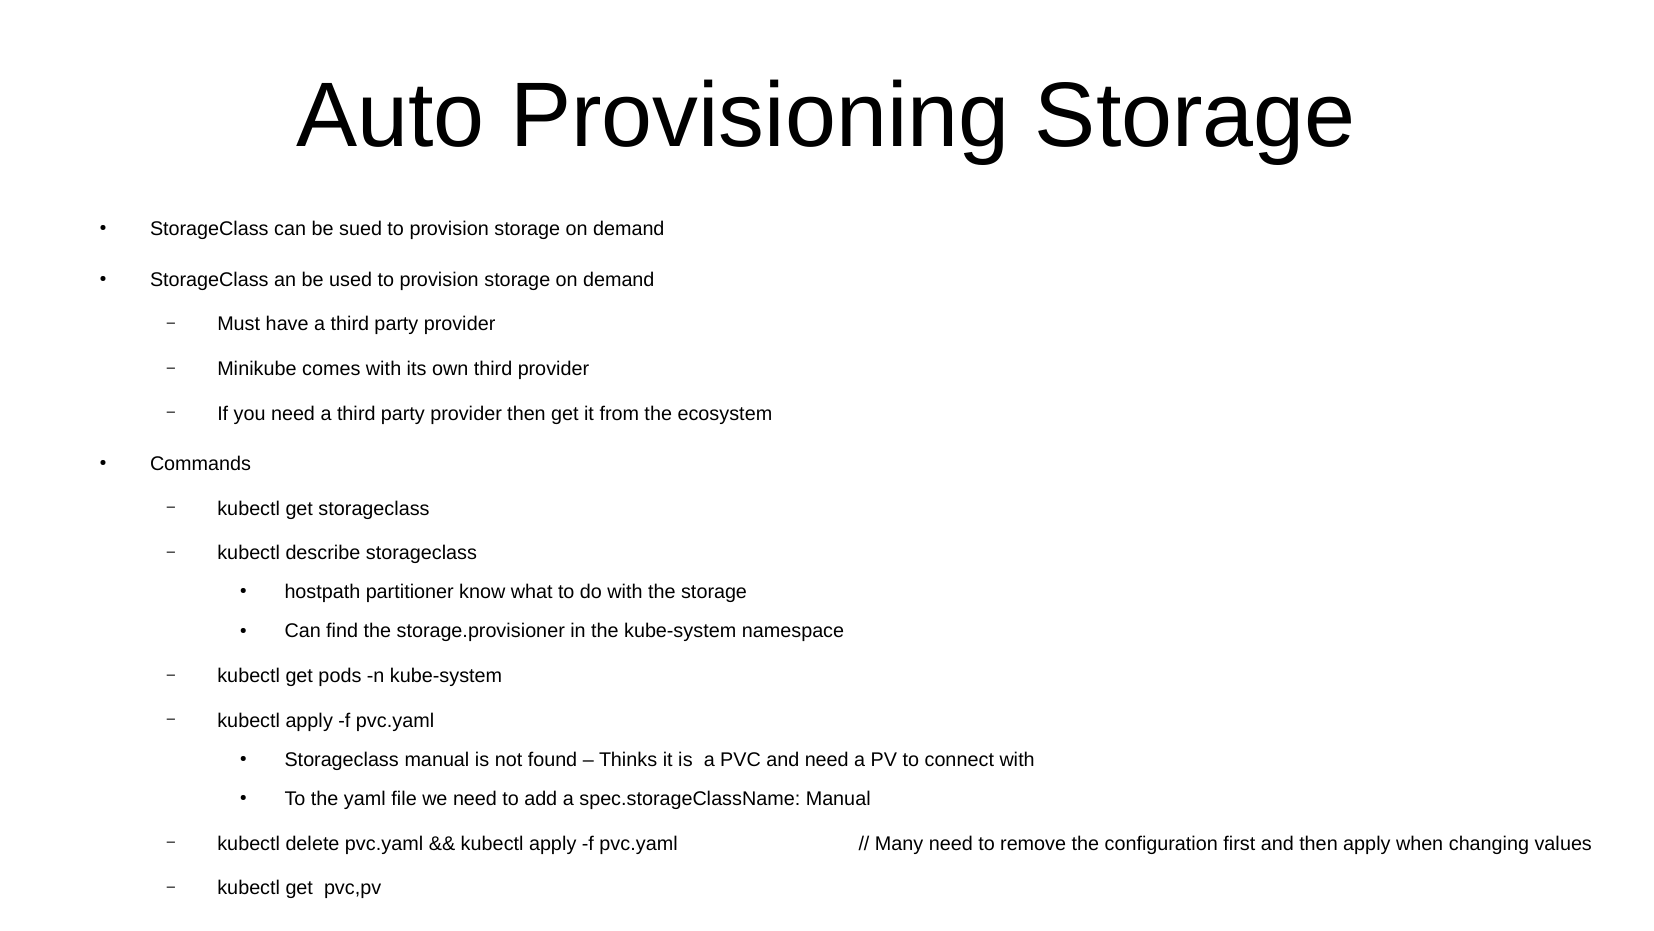

# Auto Provisioning Storage
StorageClass can be sued to provision storage on demand
StorageClass an be used to provision storage on demand
Must have a third party provider
Minikube comes with its own third provider
If you need a third party provider then get it from the ecosystem
Commands
kubectl get storageclass
kubectl describe storageclass
hostpath partitioner know what to do with the storage
Can find the storage.provisioner in the kube-system namespace
kubectl get pods -n kube-system
kubectl apply -f pvc.yaml
Storageclass manual is not found – Thinks it is a PVC and need a PV to connect with
To the yaml file we need to add a spec.storageClassName: Manual
kubectl delete pvc.yaml && kubectl apply -f pvc.yaml 					 		// Many need to remove the configuration first and then apply when changing values
kubectl get pvc,pv